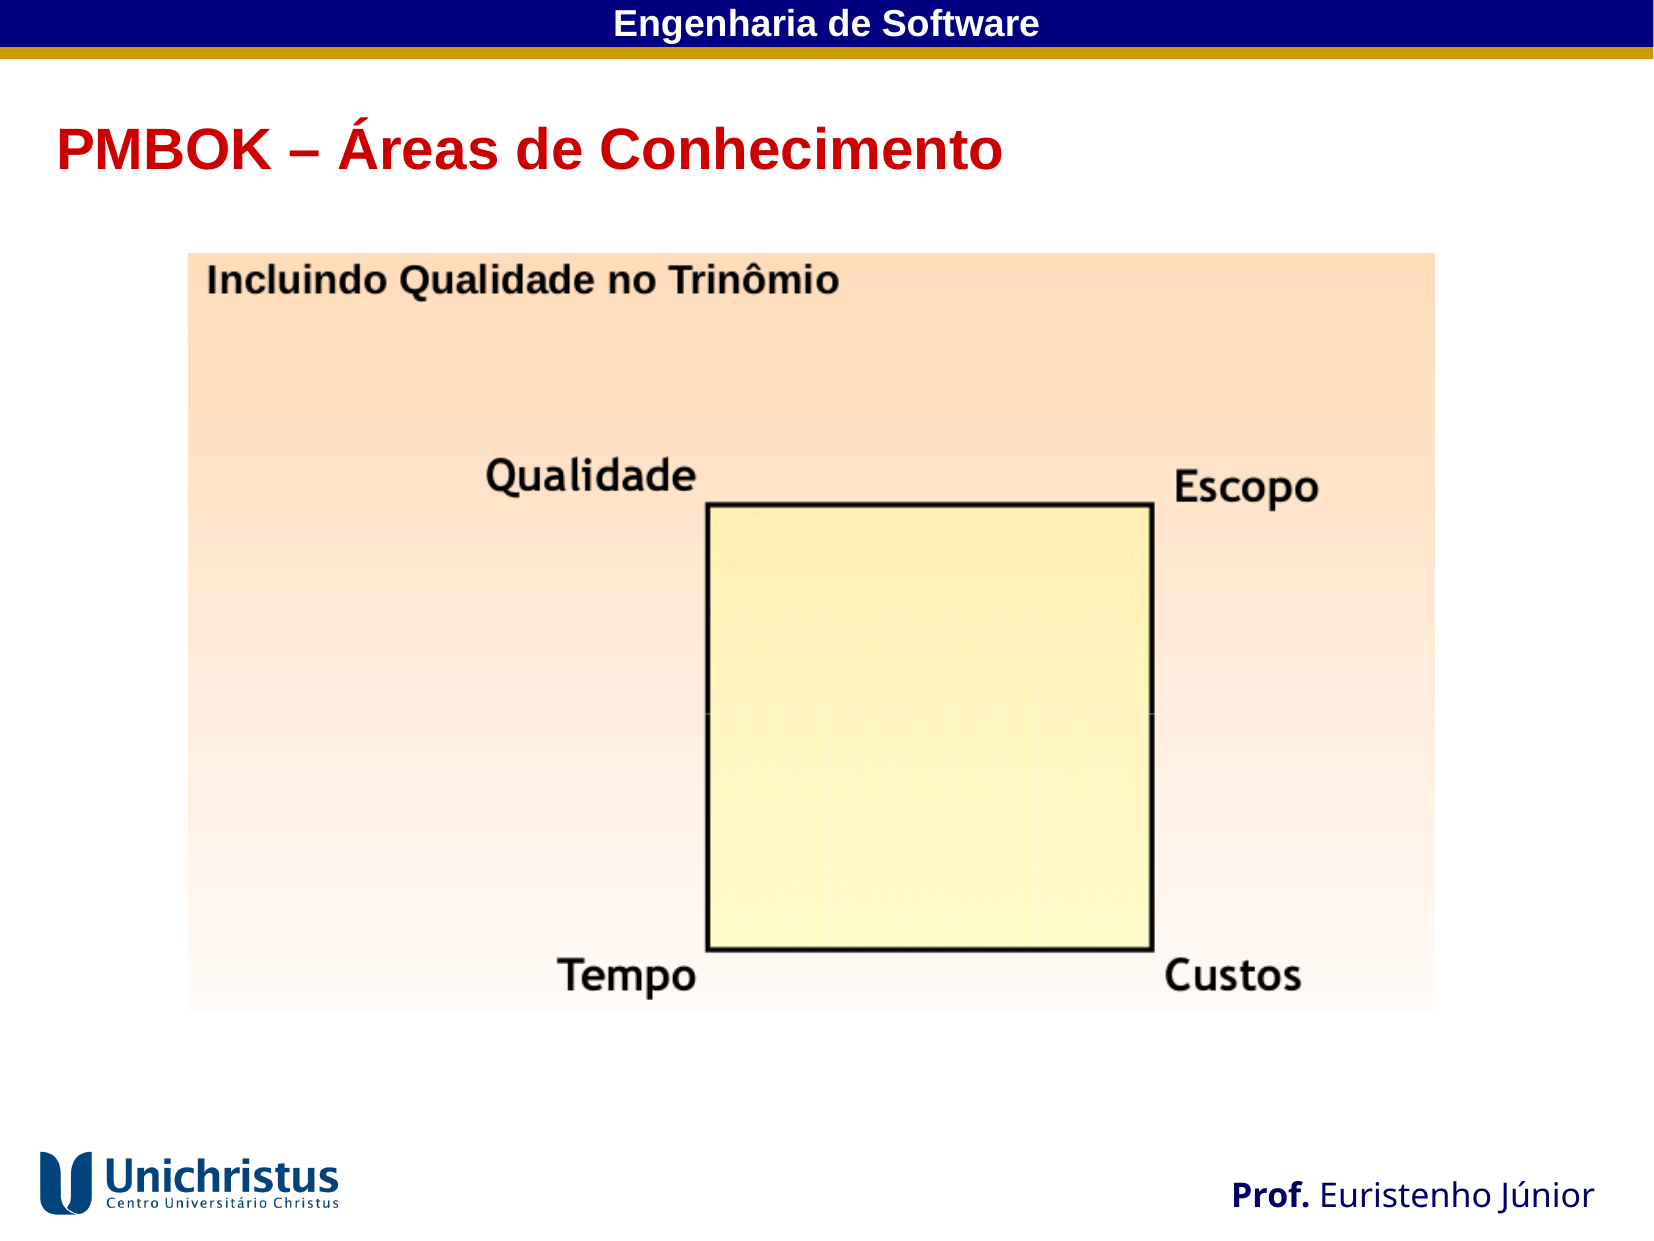

Engenharia de Software
PMBOK – Áreas de Conhecimento
Prof. Euristenho Júnior